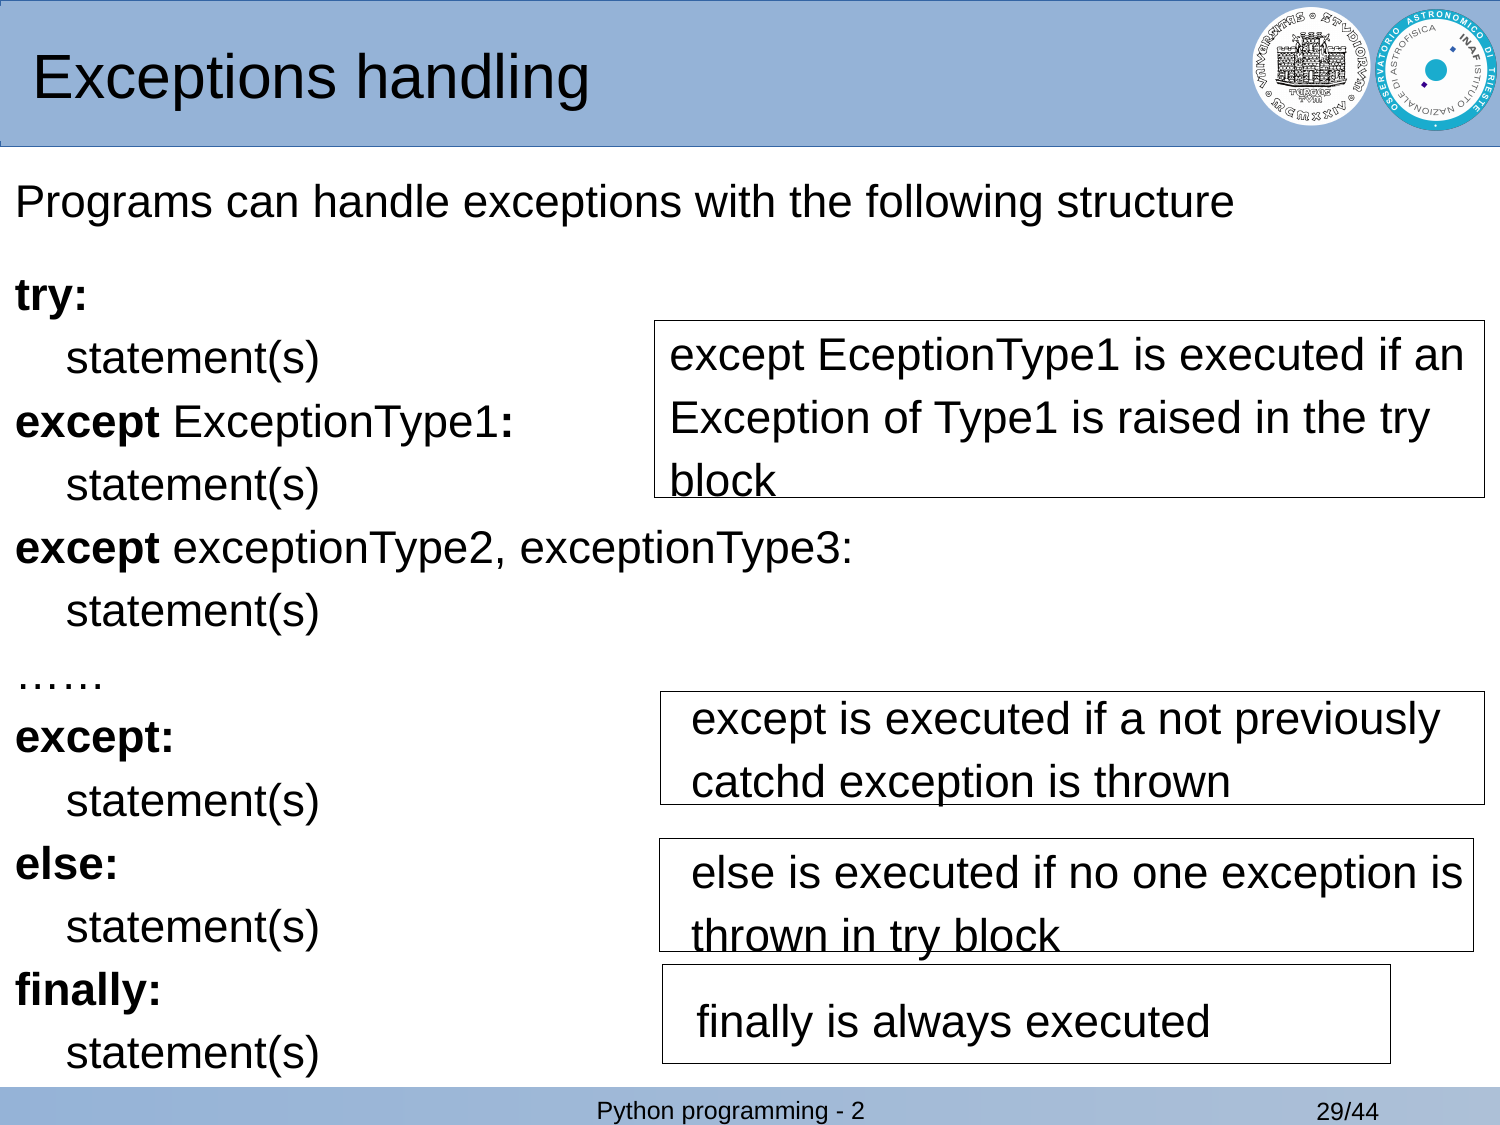

Exceptions handling
# Programs can handle exceptions with the following structure
try:
 statement(s)
except ExceptionType1:
 statement(s)
except exceptionType2, exceptionType3:
 statement(s)
……
except:
 statement(s)
else:
 statement(s)
finally:
 statement(s)
except EceptionType1 is executed if an Exception of Type1 is raised in the try block
except is executed if a not previously catchd exception is thrown
else is executed if no one exception is thrown in try block
finally is always executed